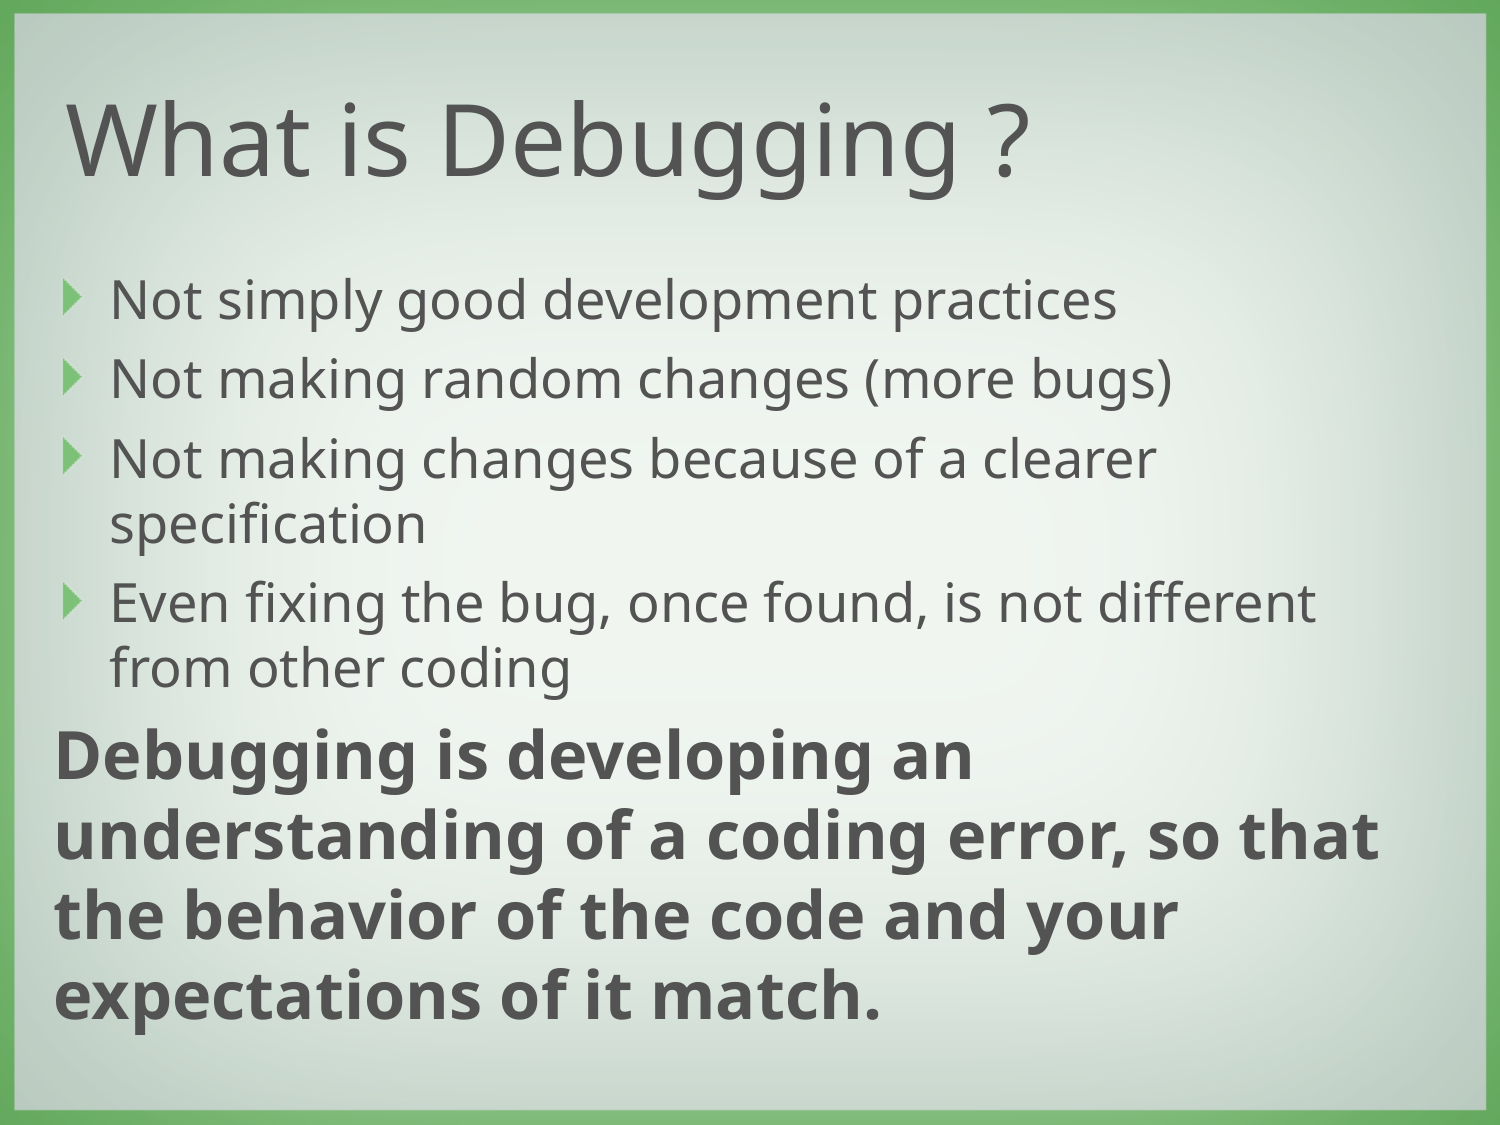

# What is Debugging ?
Not simply good development practices
Not making random changes (more bugs)
Not making changes because of a clearer specification
Even fixing the bug, once found, is not different from other coding
Debugging is developing an understanding of a coding error, so that the behavior of the code and your expectations of it match.